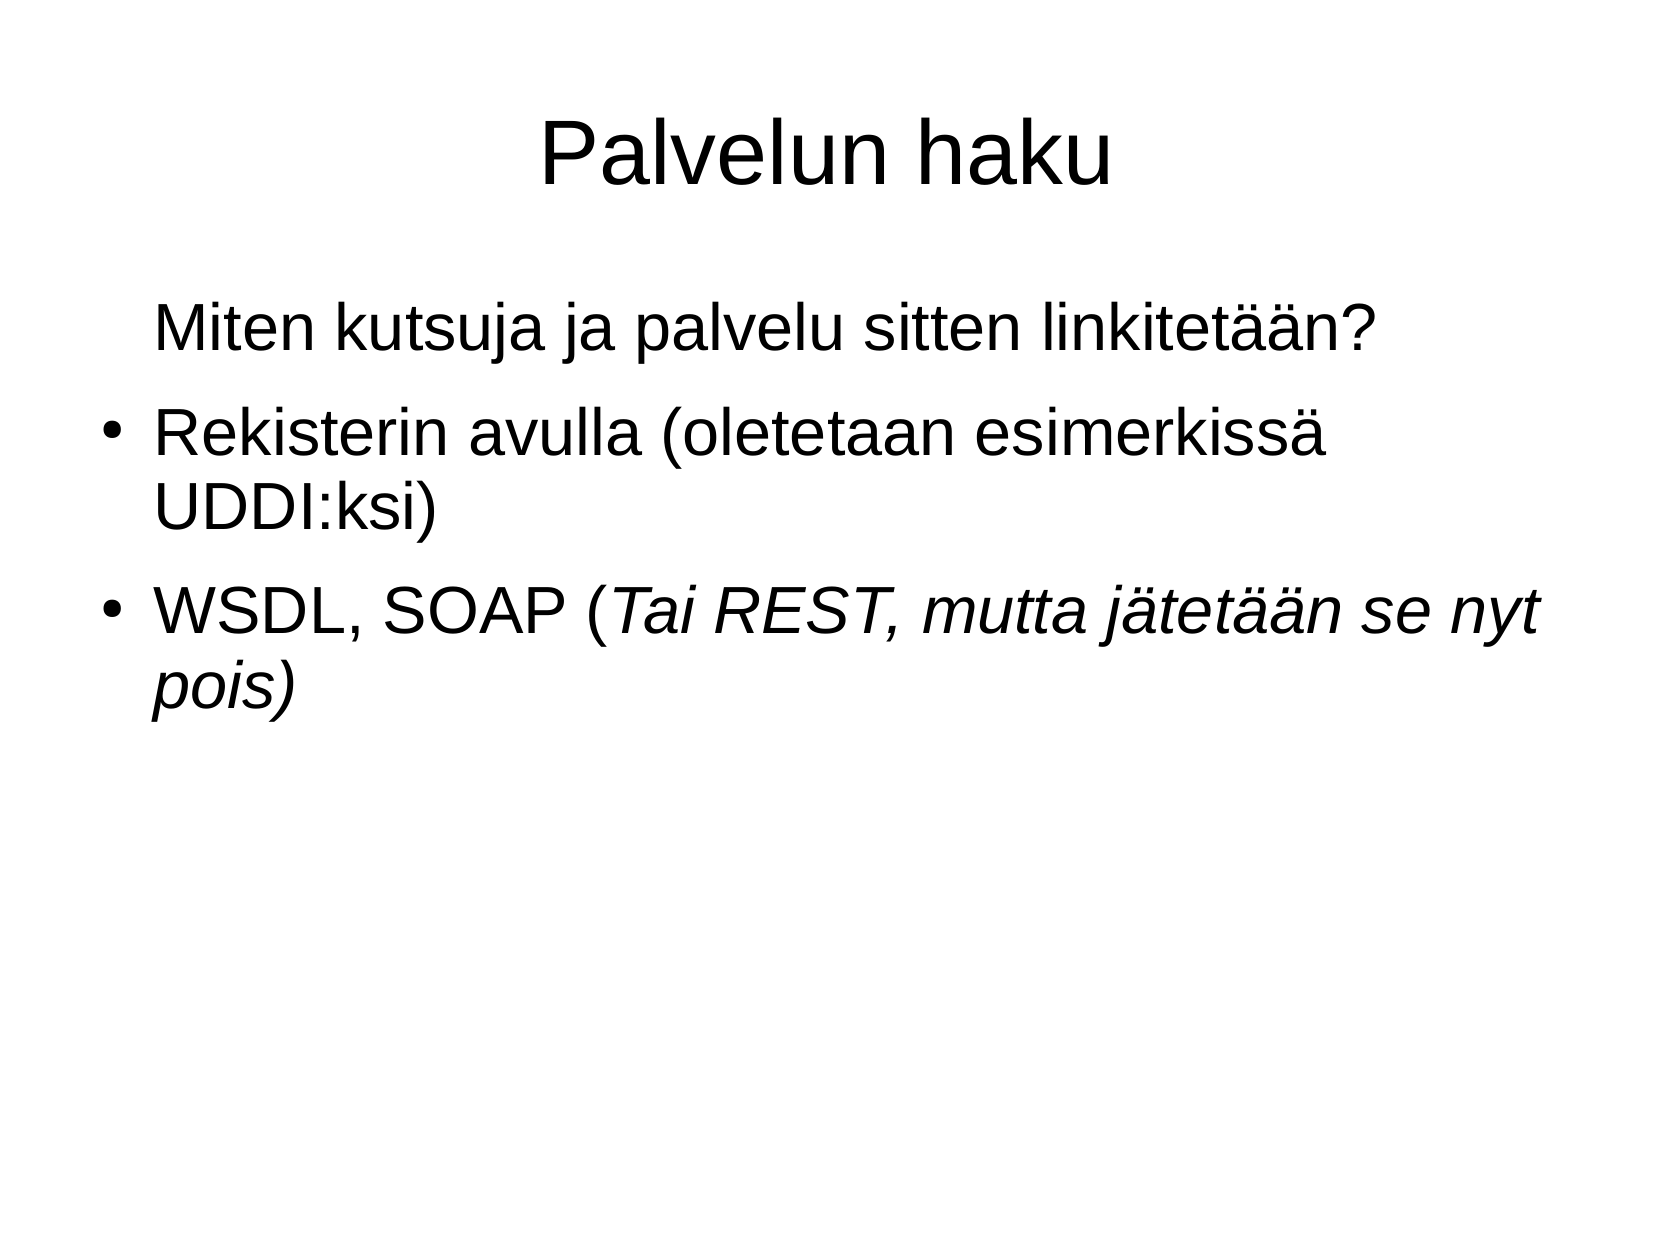

# Palvelun haku
Miten kutsuja ja palvelu sitten linkitetään?
Rekisterin avulla (oletetaan esimerkissä UDDI:ksi)
WSDL, SOAP (Tai REST, mutta jätetään se nyt pois)